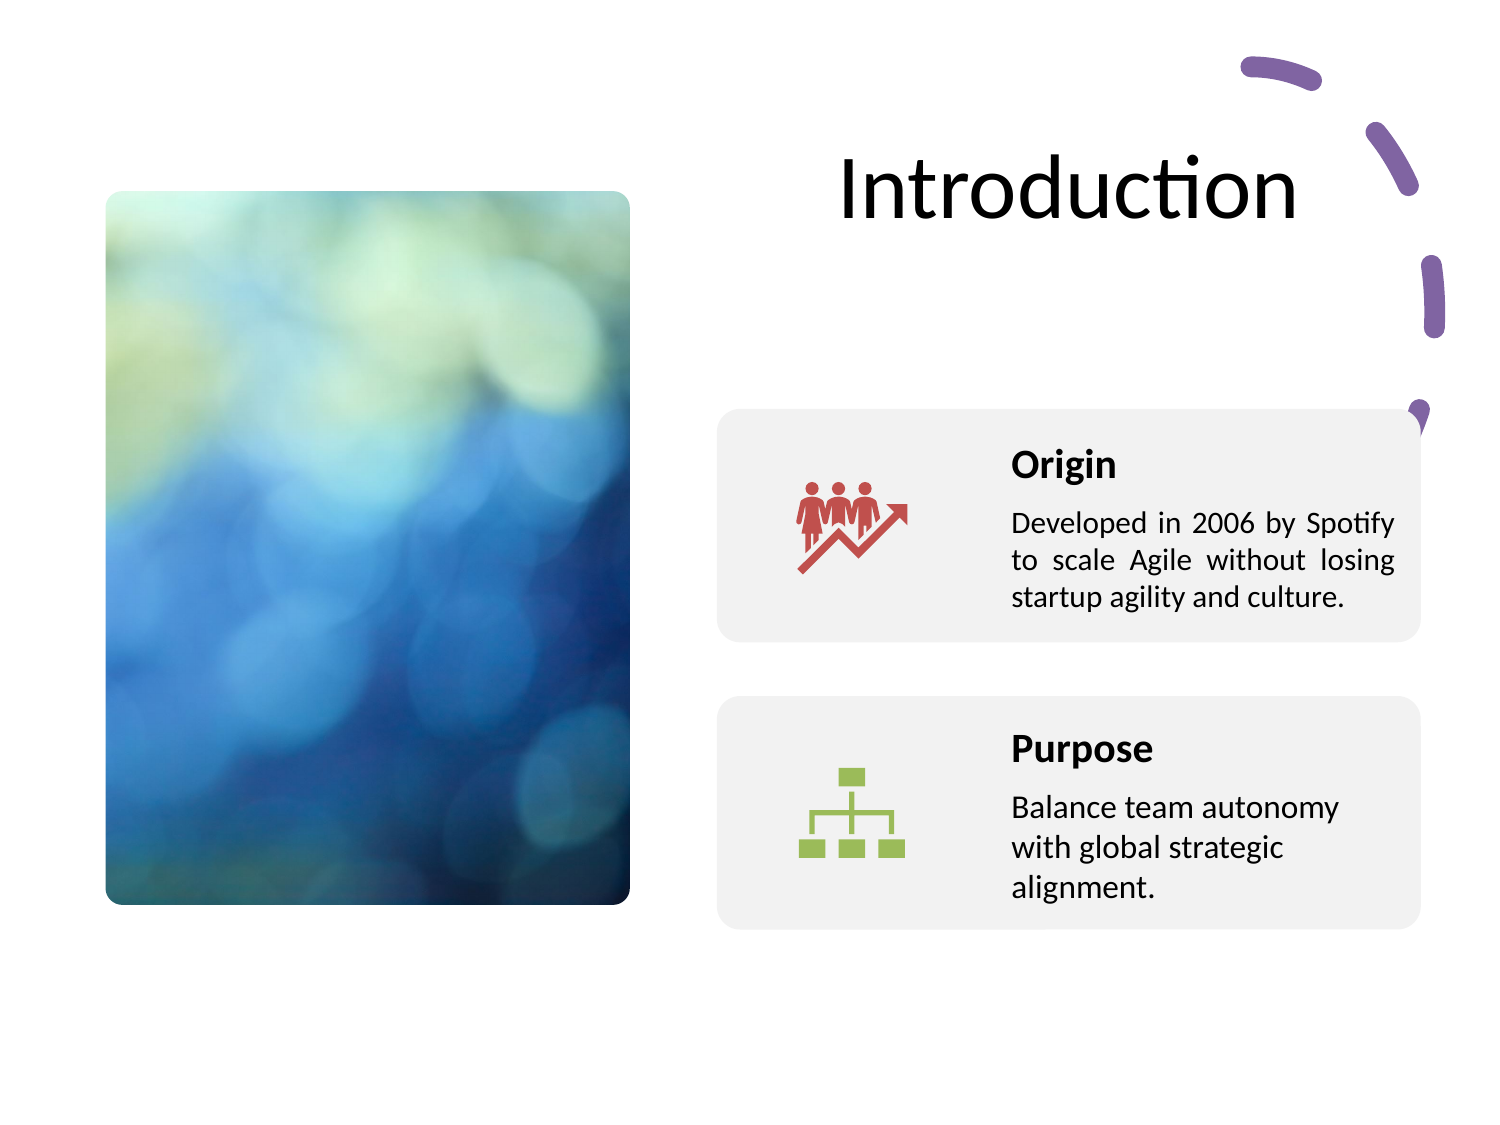

# Introduction
Origin
Developed in 2006 by Spotify to scale Agile without losing startup agility and culture.
Purpose
Balance team autonomy with global strategic alignment.